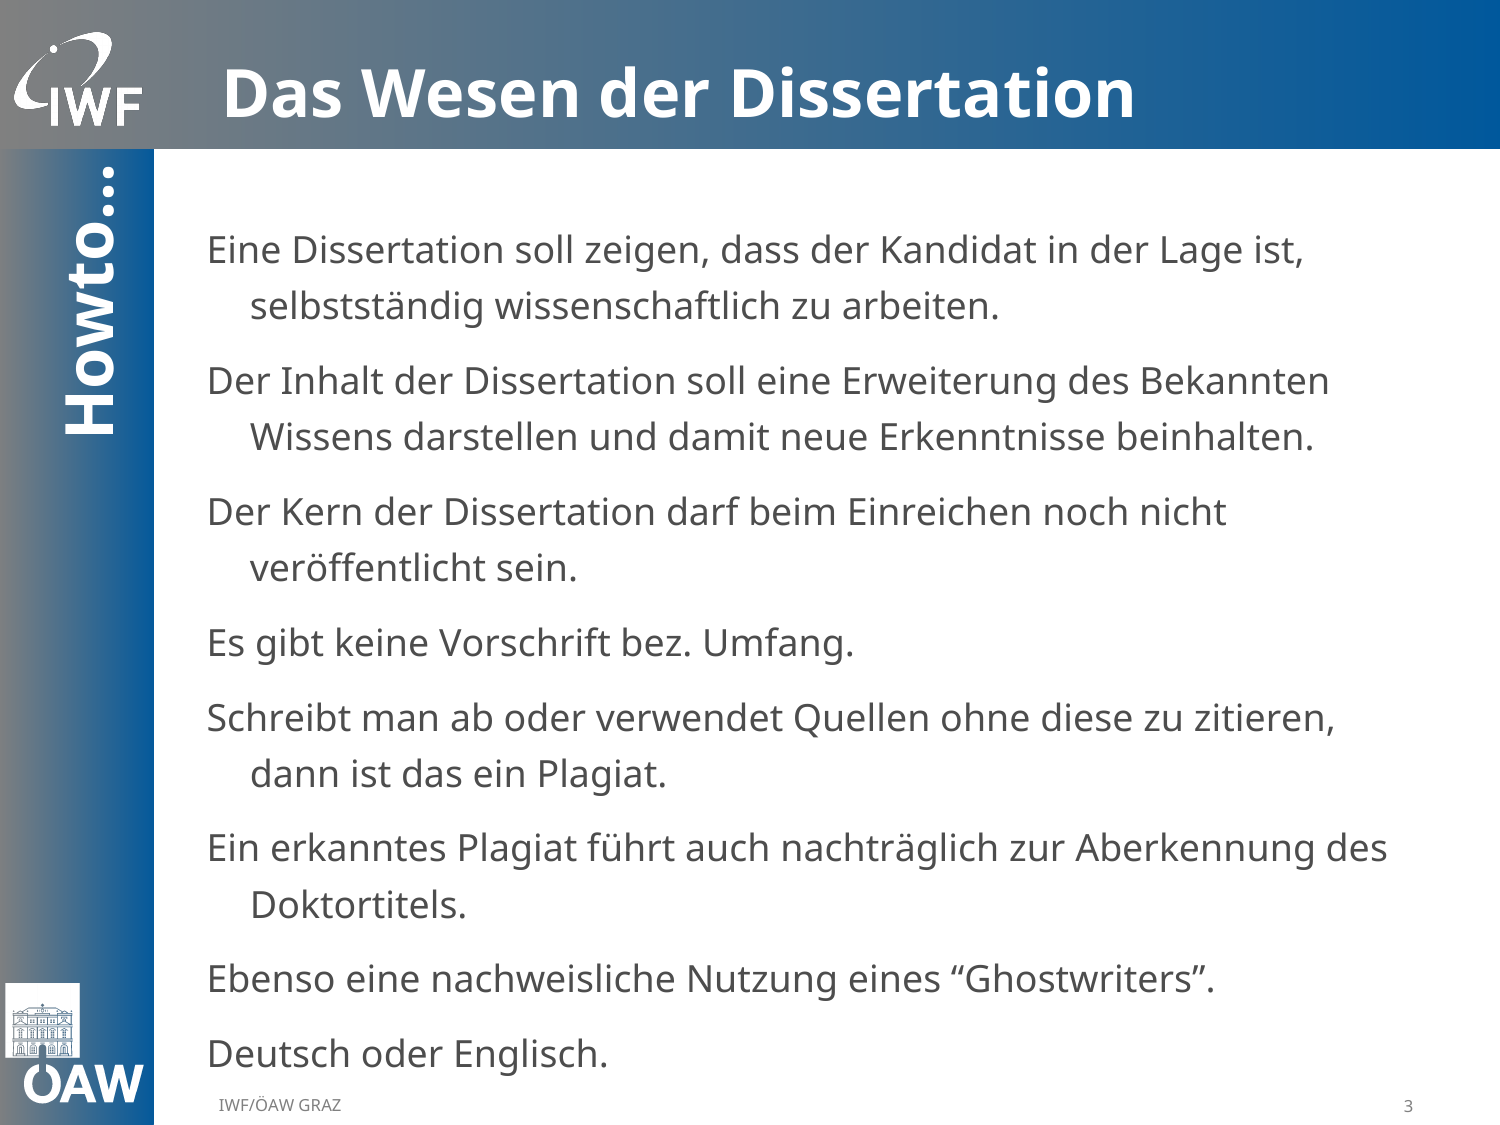

# Das Wesen der Dissertation
Eine Dissertation soll zeigen, dass der Kandidat in der Lage ist, selbstständig wissenschaftlich zu arbeiten.
Der Inhalt der Dissertation soll eine Erweiterung des Bekannten Wissens darstellen und damit neue Erkenntnisse beinhalten.
Der Kern der Dissertation darf beim Einreichen noch nicht veröffentlicht sein.
Es gibt keine Vorschrift bez. Umfang.
Schreibt man ab oder verwendet Quellen ohne diese zu zitieren, dann ist das ein Plagiat.
Ein erkanntes Plagiat führt auch nachträglich zur Aberkennung des Doktortitels.
Ebenso eine nachweisliche Nutzung eines “Ghostwriters”.
Deutsch oder Englisch.
Howto...
IWF/ÖAW GRAZ
3